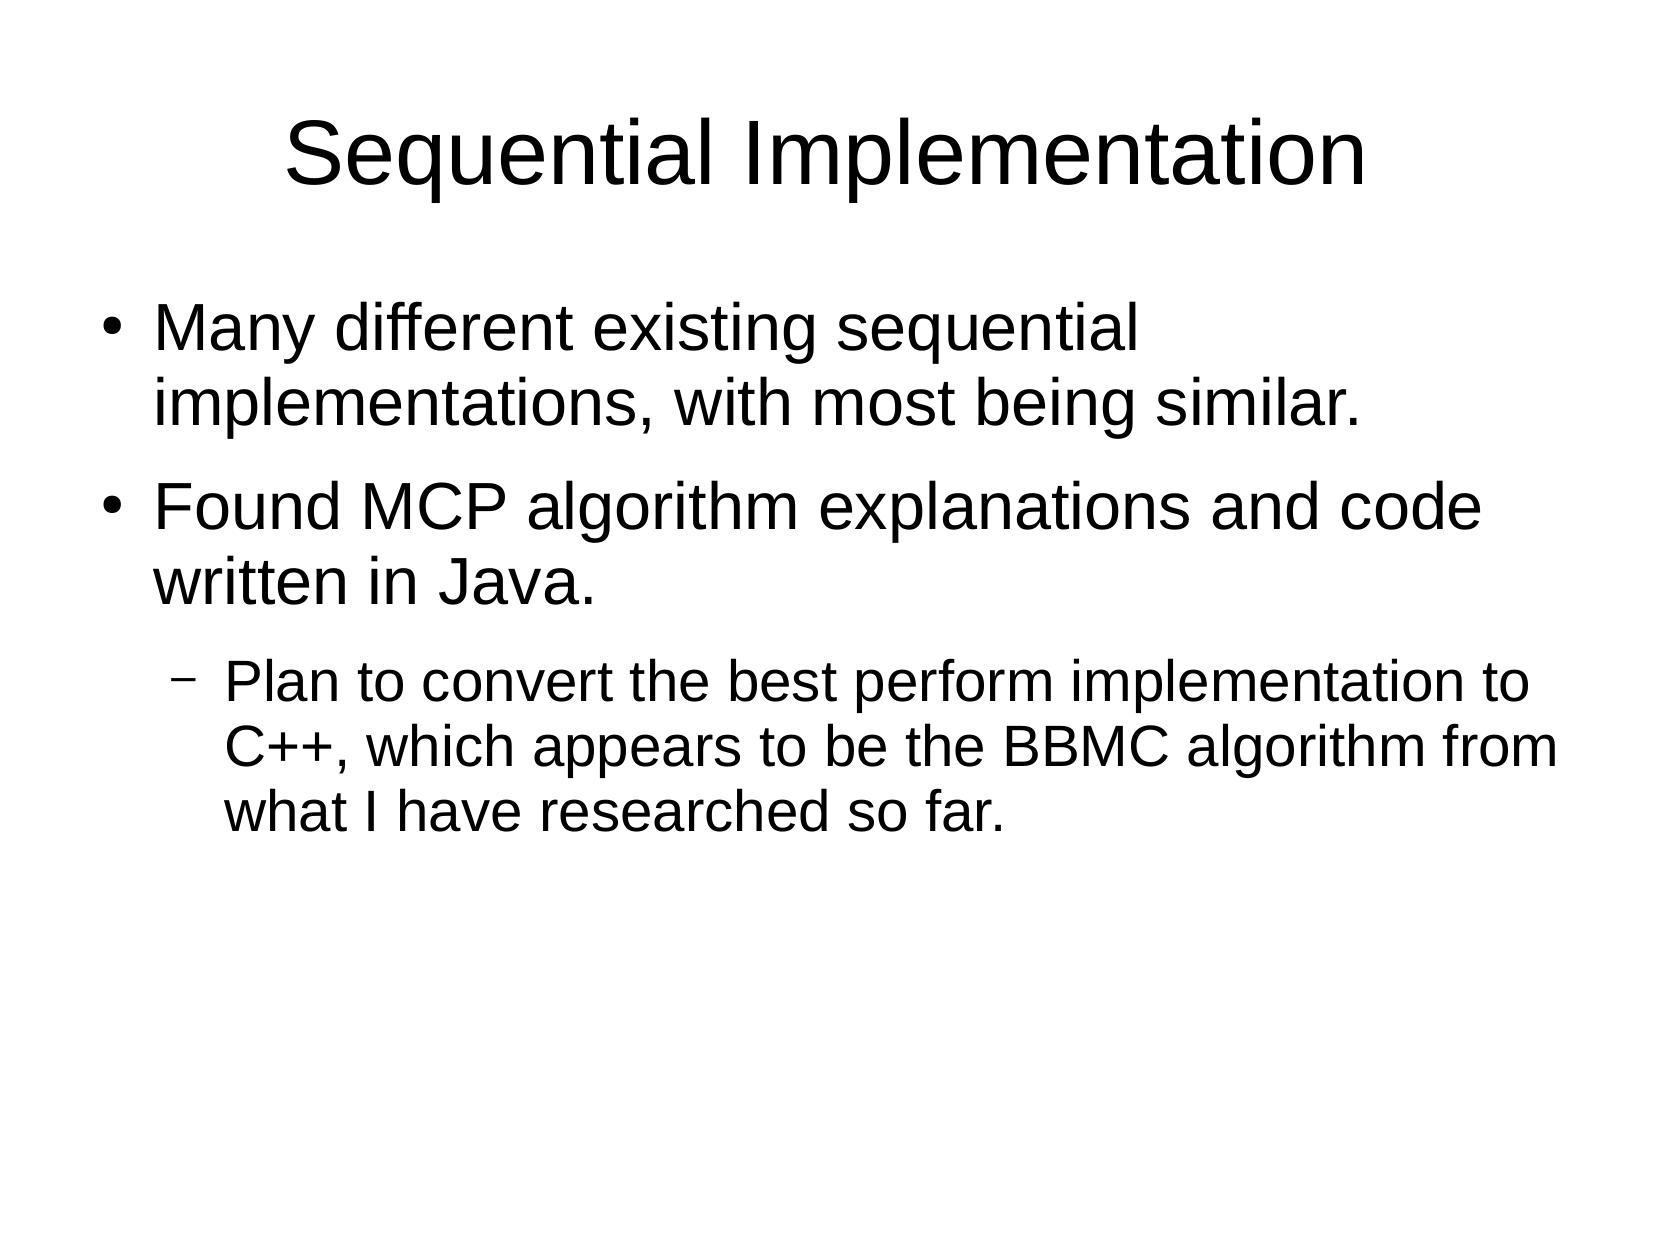

# Sequential Implementation
Many different existing sequential implementations, with most being similar.
Found MCP algorithm explanations and code written in Java.
Plan to convert the best perform implementation to C++, which appears to be the BBMC algorithm from what I have researched so far.